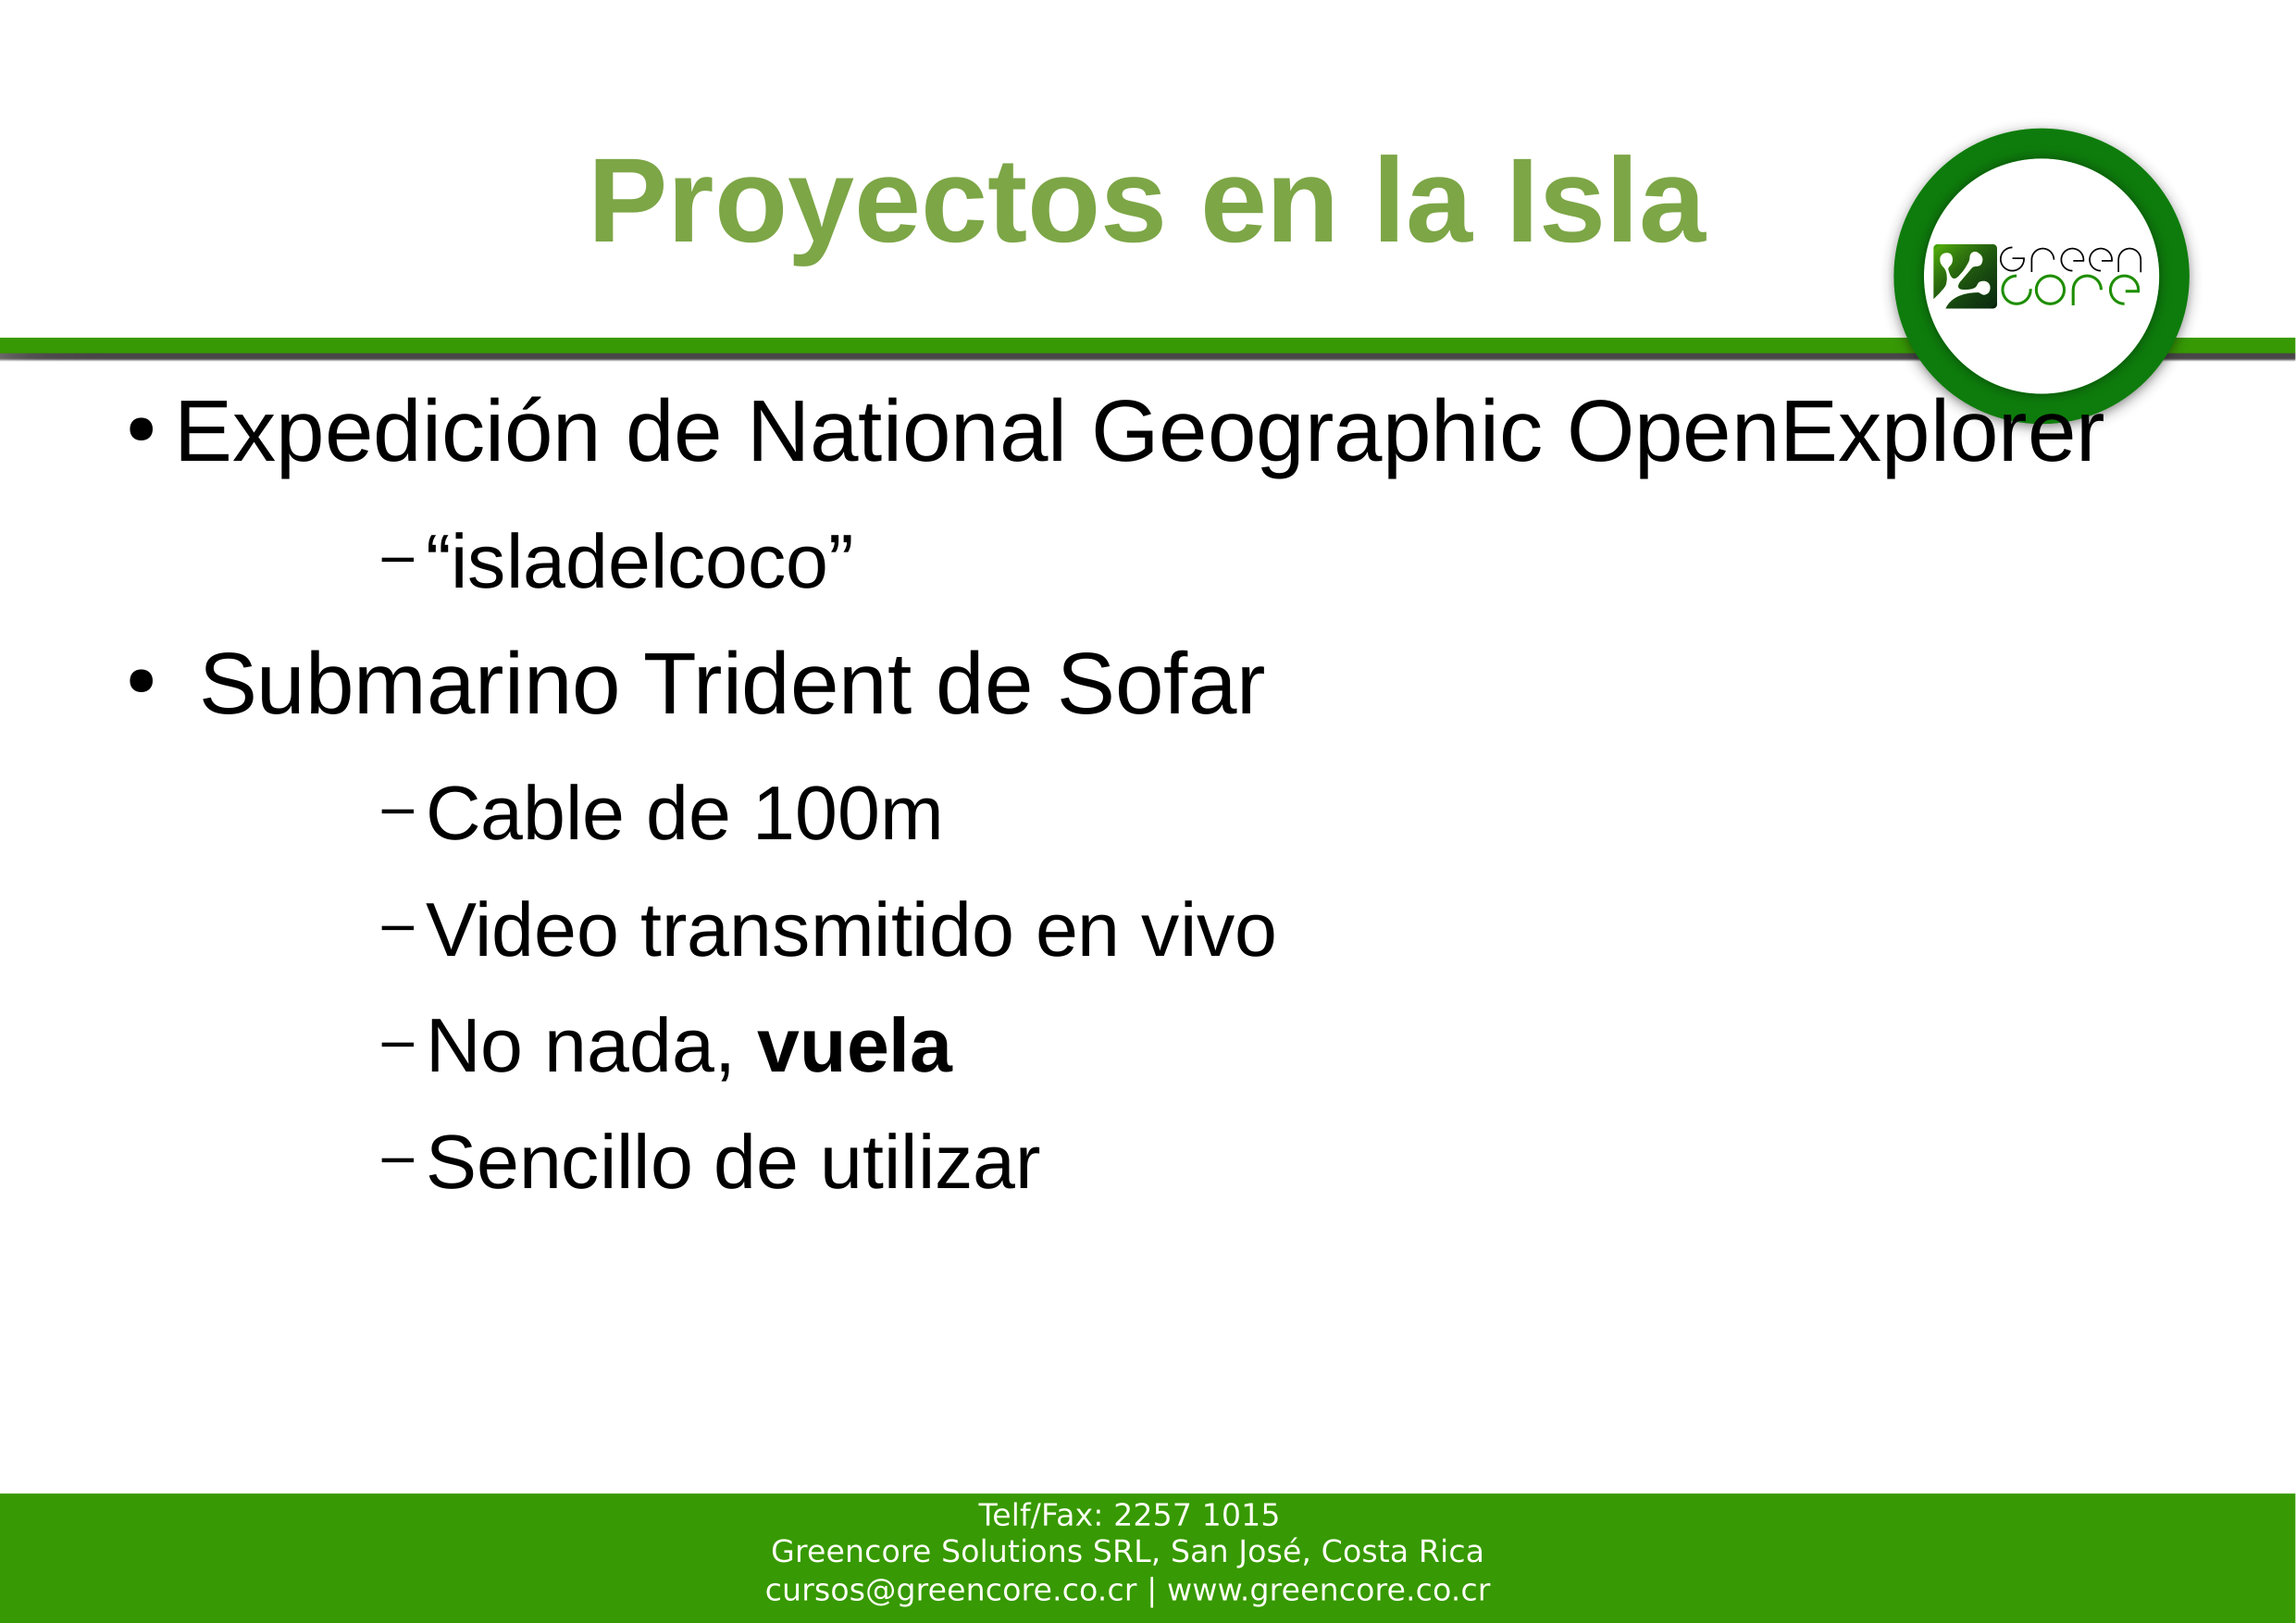

# Proyectos en la Isla
Expedición de National Geographic OpenExplorer
“isladelcoco”
 Submarino Trident de Sofar
Cable de 100m
Video transmitido en vivo
No nada, vuela
Sencillo de utilizar